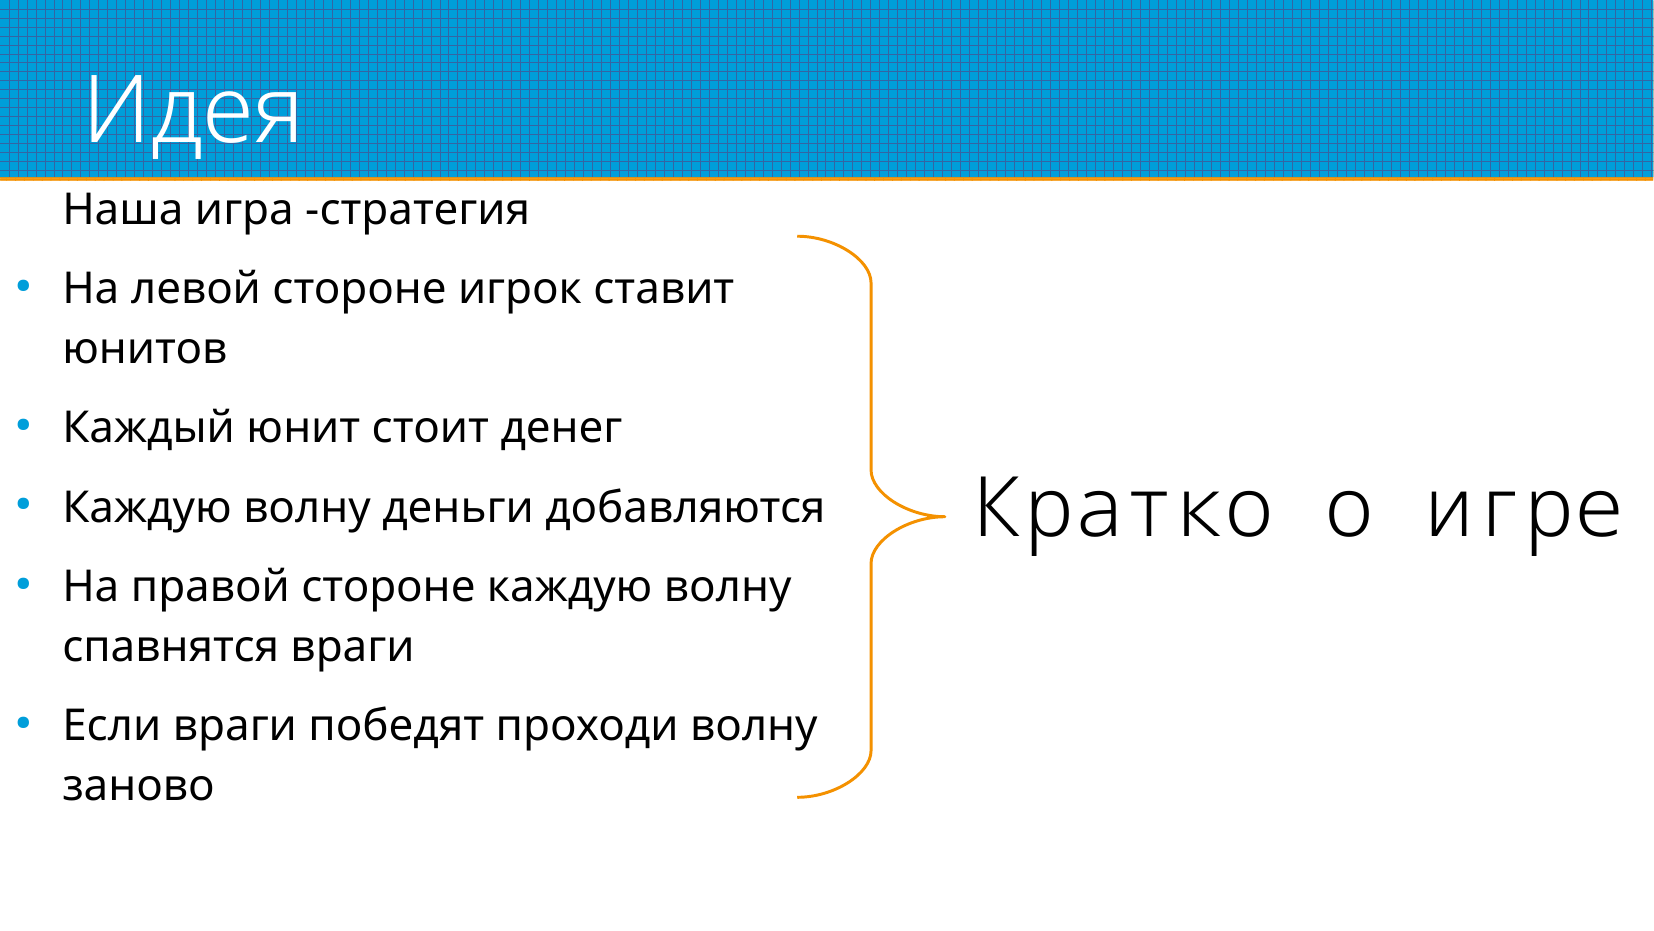

# Идея
Наша игра -стратегия
На левой стороне игрок ставит юнитов
Каждый юнит стоит денег
Каждую волну деньги добавляются
На правой стороне каждую волну спавнятся враги
Если враги победят проходи волну заново
Кратко о игре